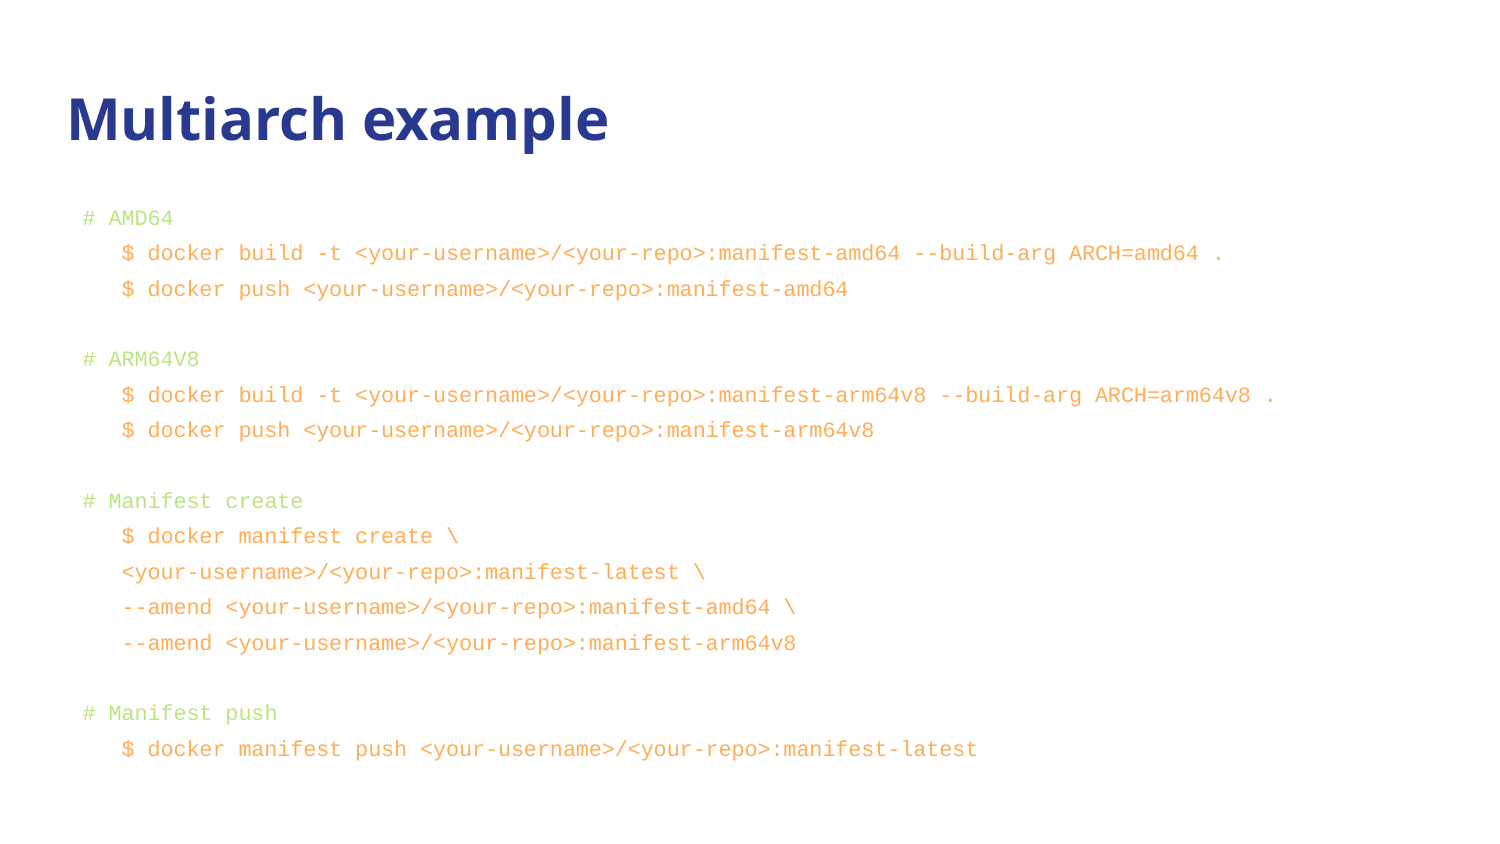

# Multiarch example
# AMD64
 $ docker build -t <your-username>/<your-repo>:manifest-amd64 --build-arg ARCH=amd64 .
 $ docker push <your-username>/<your-repo>:manifest-amd64
# ARM64V8
 $ docker build -t <your-username>/<your-repo>:manifest-arm64v8 --build-arg ARCH=arm64v8 .
 $ docker push <your-username>/<your-repo>:manifest-arm64v8
# Manifest create
 $ docker manifest create \
 <your-username>/<your-repo>:manifest-latest \
 --amend <your-username>/<your-repo>:manifest-amd64 \
 --amend <your-username>/<your-repo>:manifest-arm64v8
# Manifest push
 $ docker manifest push <your-username>/<your-repo>:manifest-latest